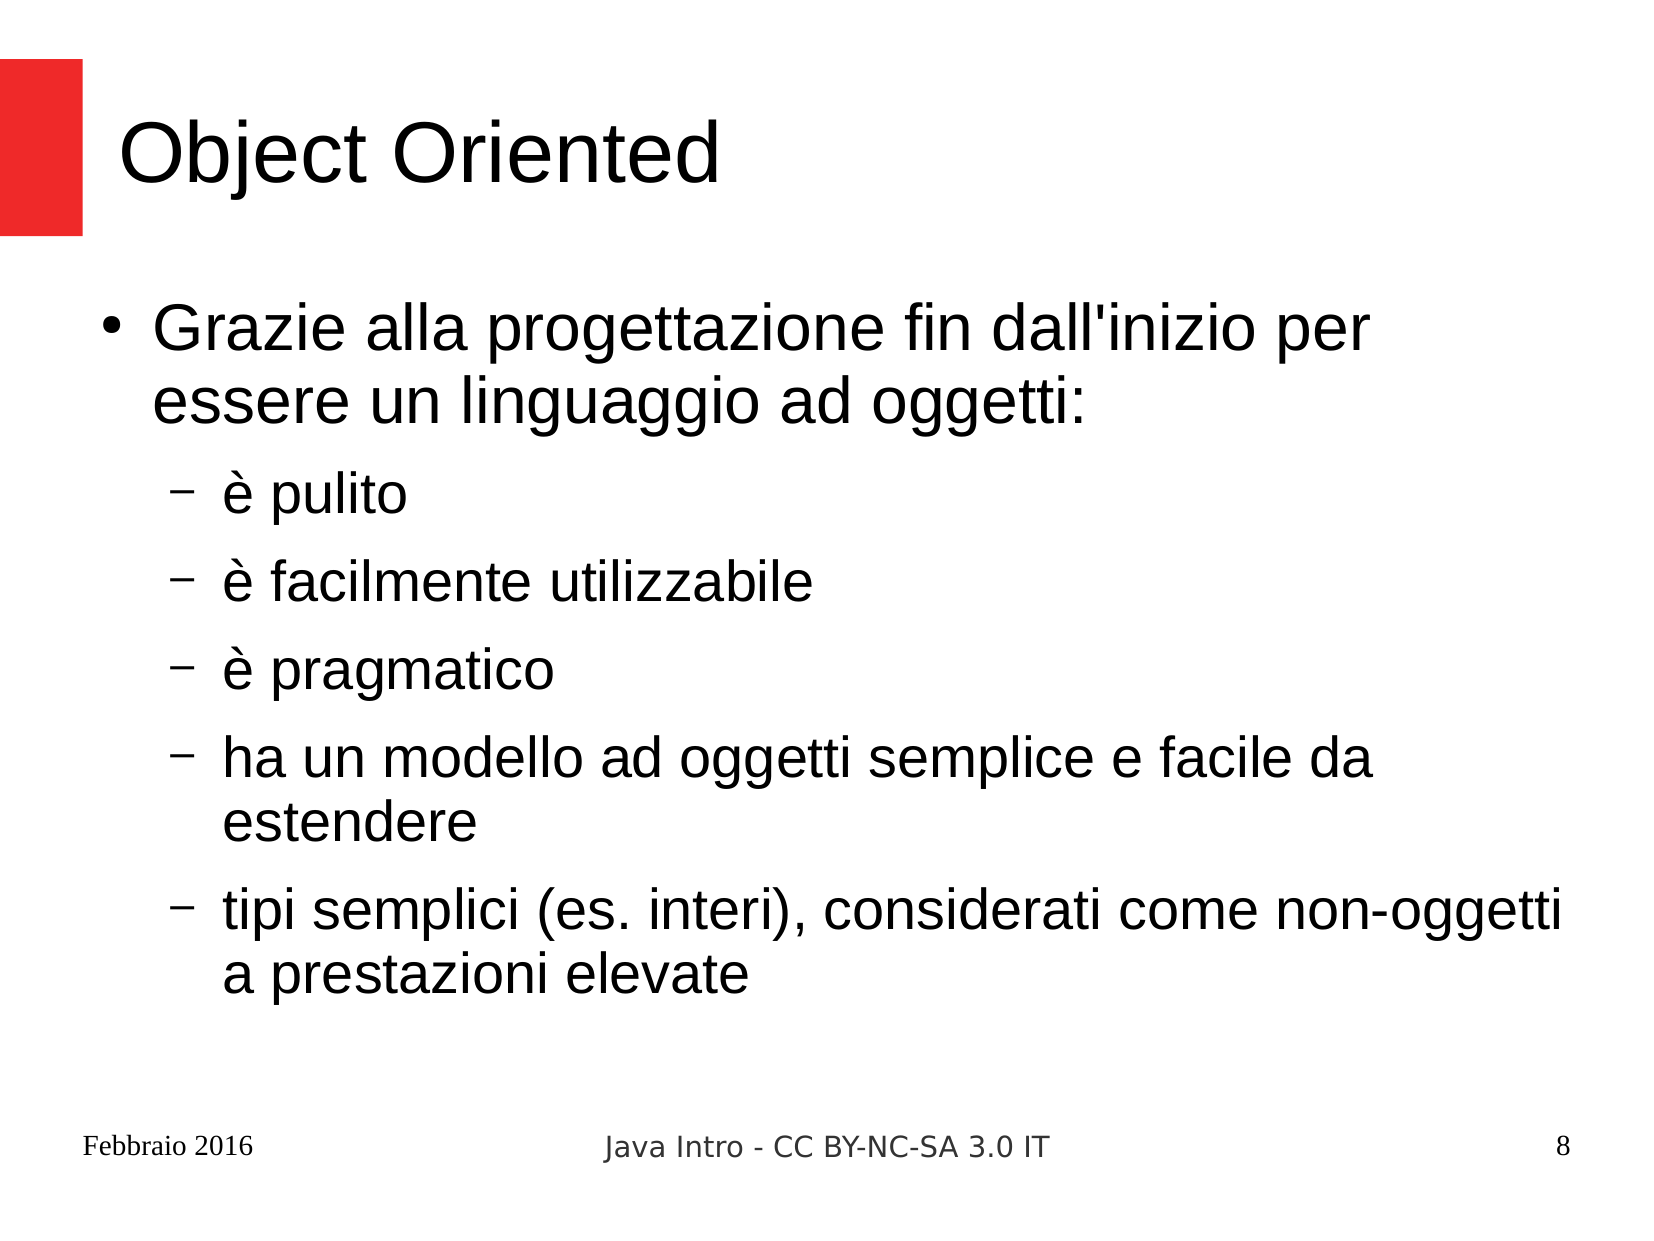

# Object Oriented
Grazie alla progettazione fin dall'inizio per essere un linguaggio ad oggetti:
è pulito
è facilmente utilizzabile
è pragmatico
ha un modello ad oggetti semplice e facile da estendere
tipi semplici (es. interi), considerati come non-oggetti a prestazioni elevate
Your Date Here
Your Footer Here
8